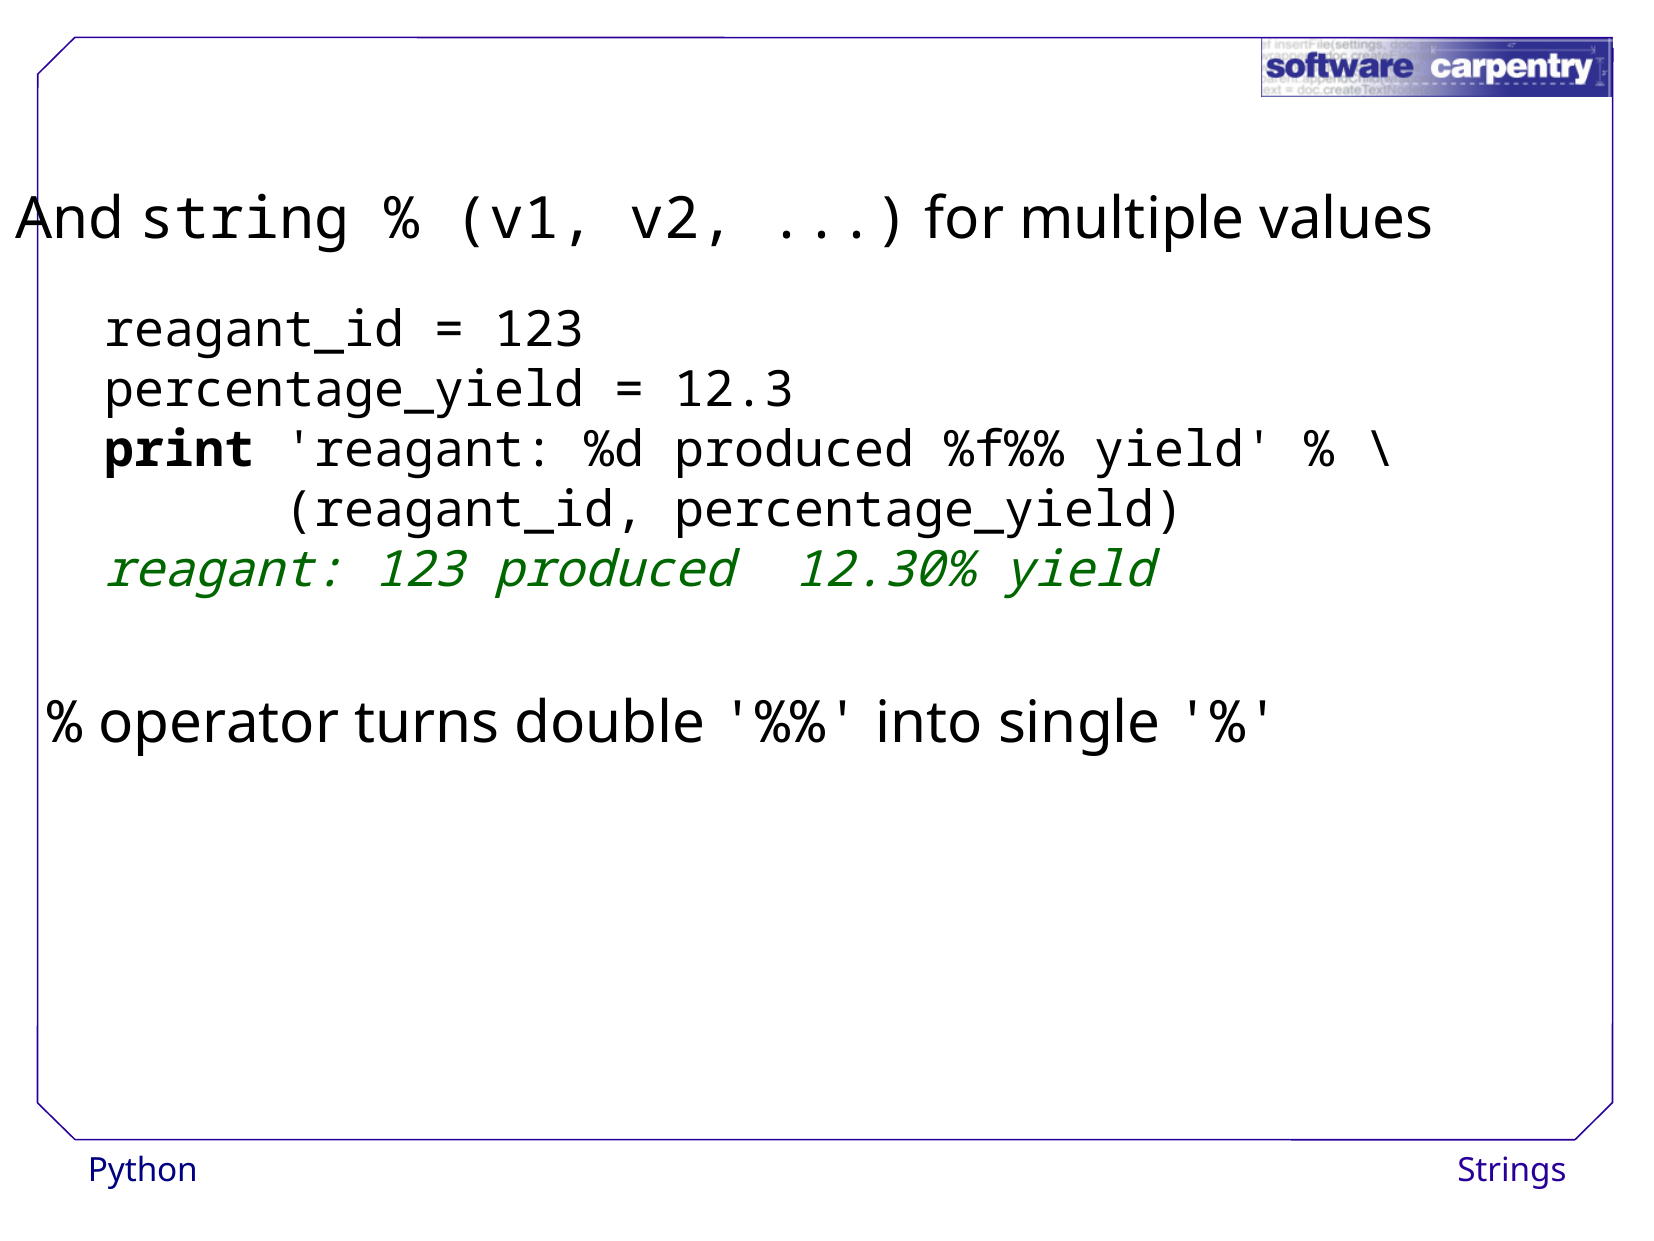

And string % (v1, v2, ...) for multiple values
reagant_id = 123
percentage_yield = 12.3
print 'reagant: %d produced %f%% yield' % \
 (reagant_id, percentage_yield)
reagant: 123 produced 12.30% yield
% operator turns double '%%' into single '%'